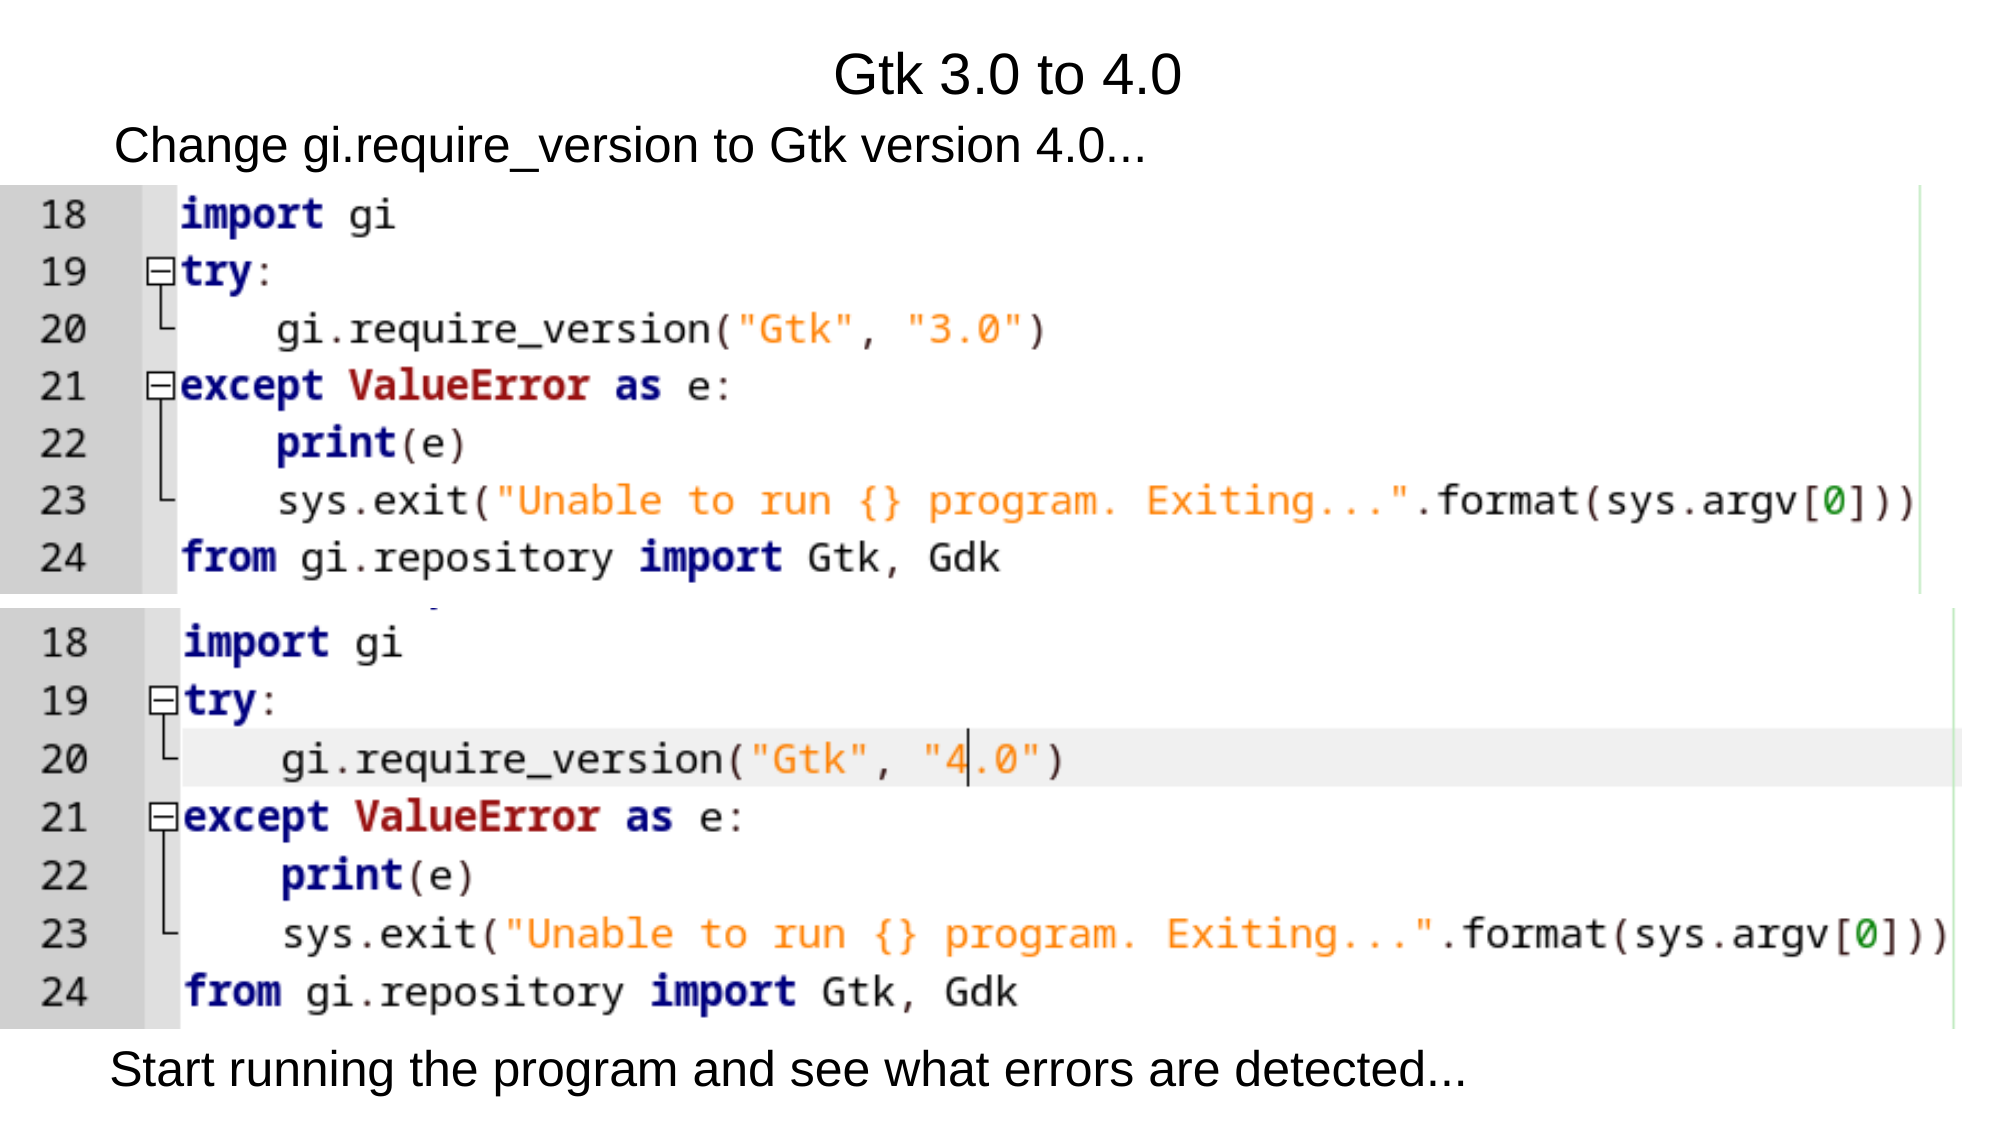

# Gtk 3.0 to 4.0
Change gi.require_version to Gtk version 4.0...
Start running the program and see what errors are detected...